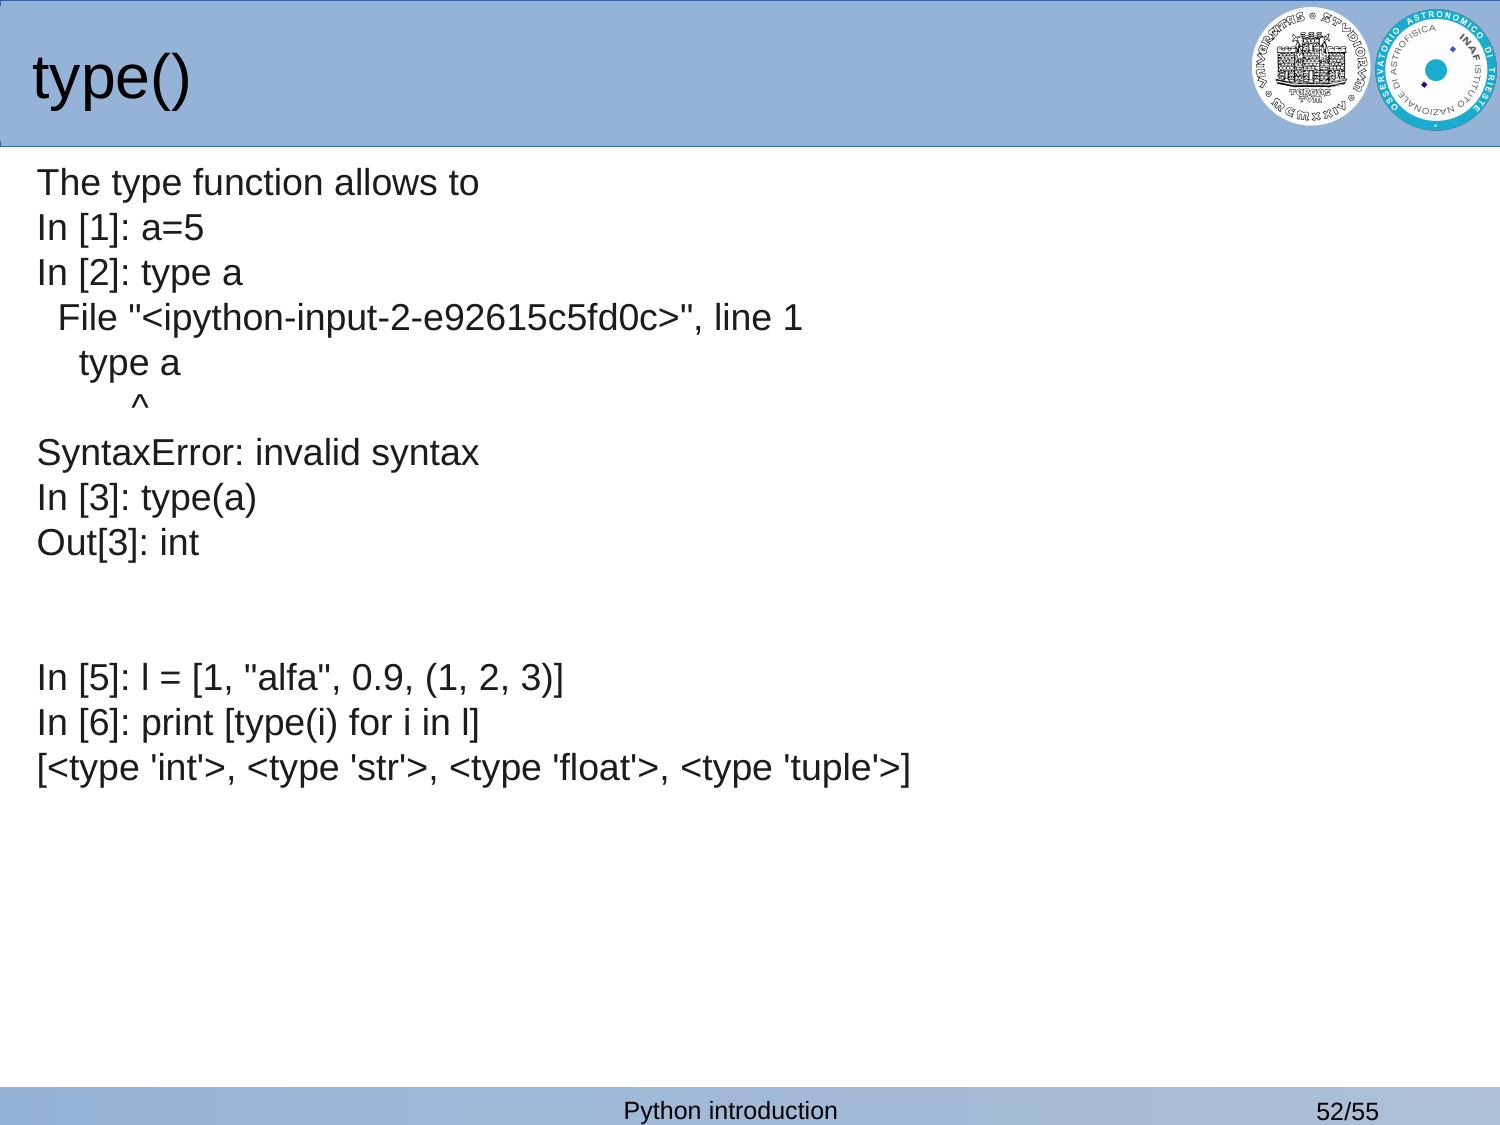

type()
# The type function allows to
In [1]: a=5
In [2]: type a
 File "<ipython-input-2-e92615c5fd0c>", line 1
 type a
 ^
SyntaxError: invalid syntax
In [3]: type(a)
Out[3]: int
In [5]: l = [1, "alfa", 0.9, (1, 2, 3)]
In [6]: print [type(i) for i in l]
[<type 'int'>, <type 'str'>, <type 'float'>, <type 'tuple'>]